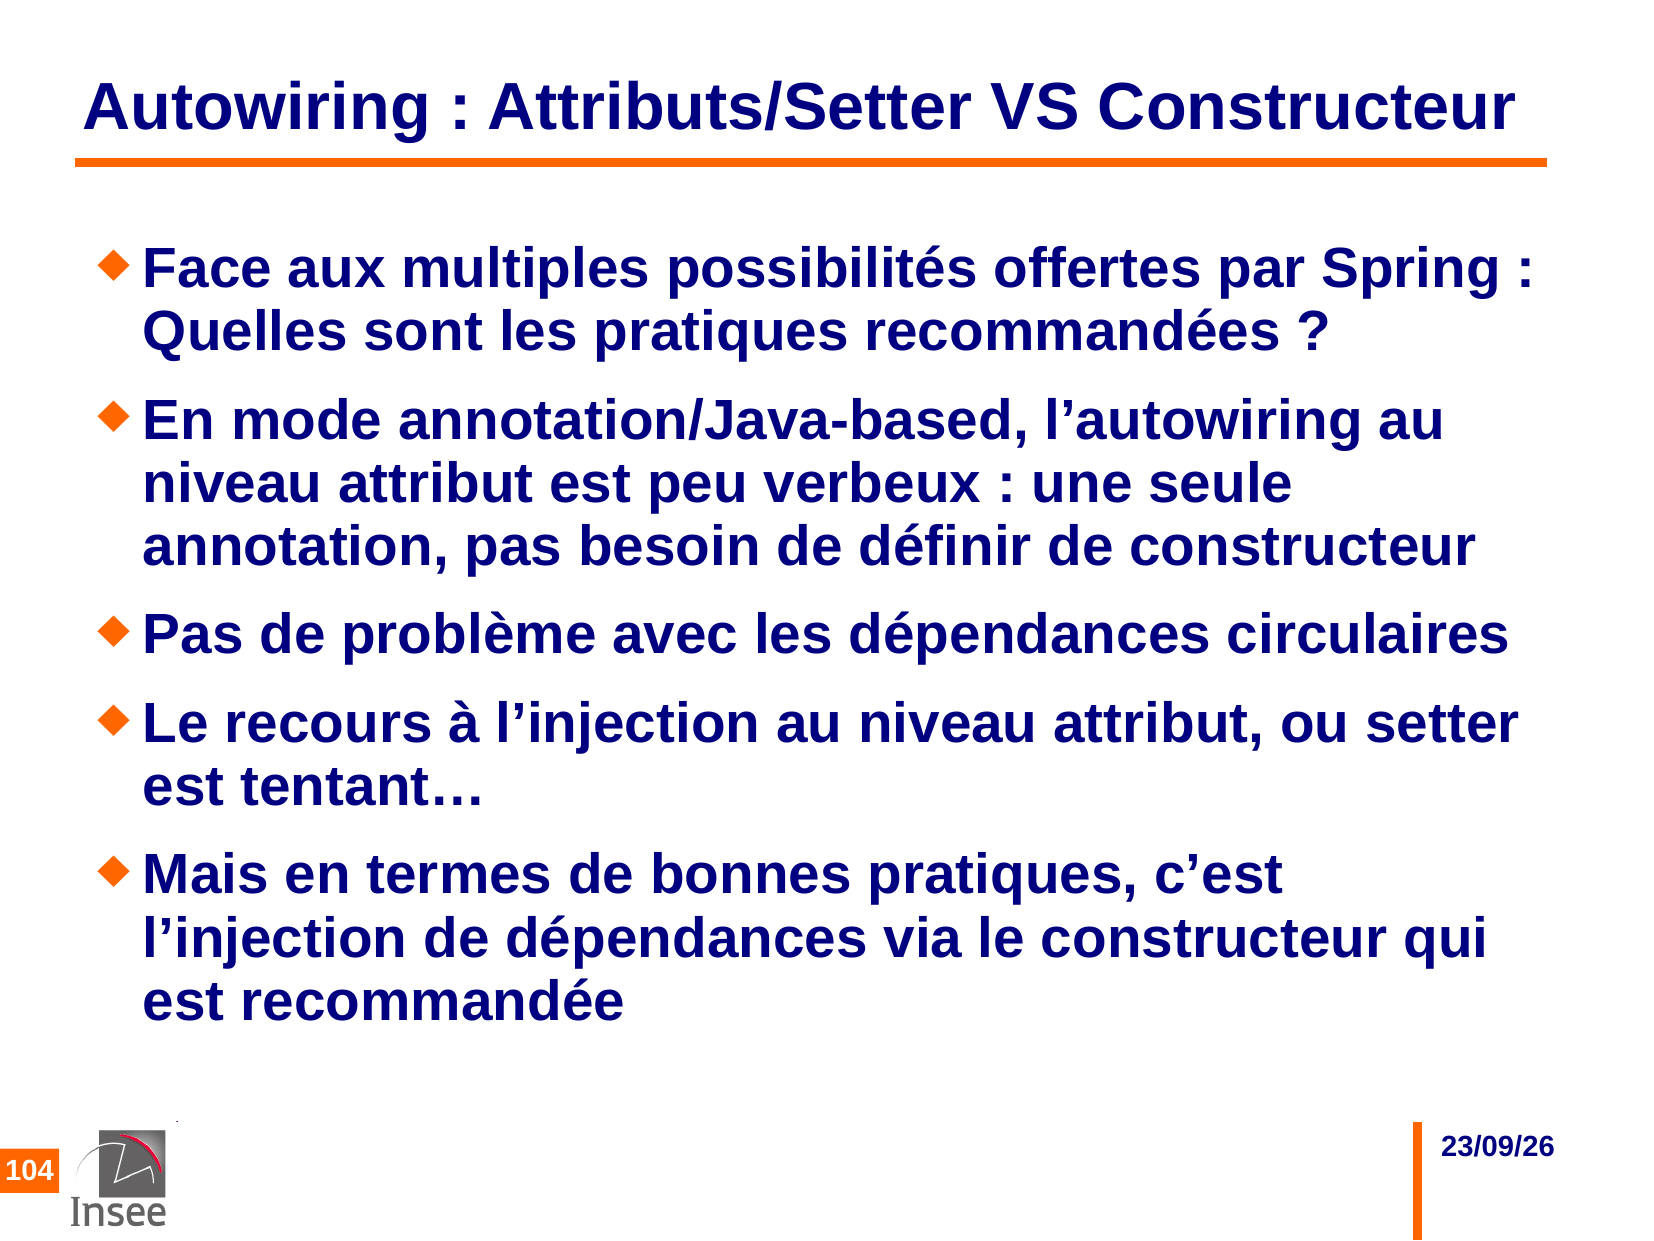

# Autowiring : Attributs/Setter VS Constructeur
Face aux multiples possibilités offertes par Spring : Quelles sont les pratiques recommandées ?
En mode annotation/Java-based, l’autowiring au niveau attribut est peu verbeux : une seule annotation, pas besoin de définir de constructeur
Pas de problème avec les dépendances circulaires
Le recours à l’injection au niveau attribut, ou setter est tentant…
Mais en termes de bonnes pratiques, c’est l’injection de dépendances via le constructeur qui est recommandée
104